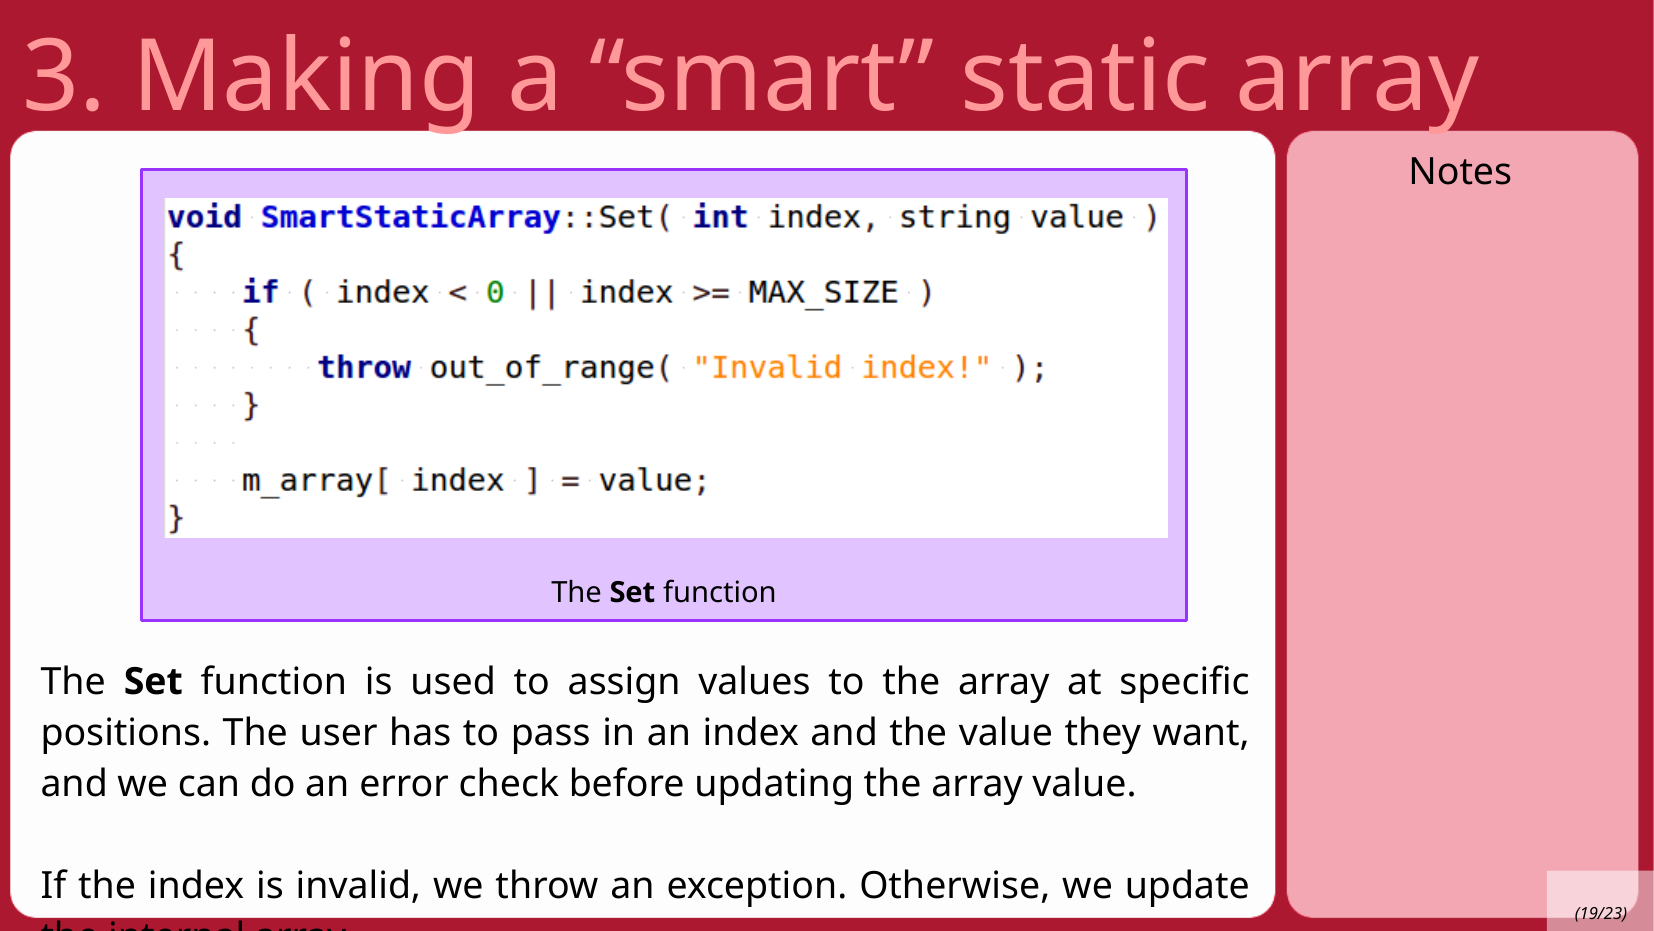

# 3. Making a “smart” static array
Notes
The Set function
The Set function is used to assign values to the array at specific positions. The user has to pass in an index and the value they want, and we can do an error check before updating the array value.
If the index is invalid, we throw an exception. Otherwise, we update the internal array.